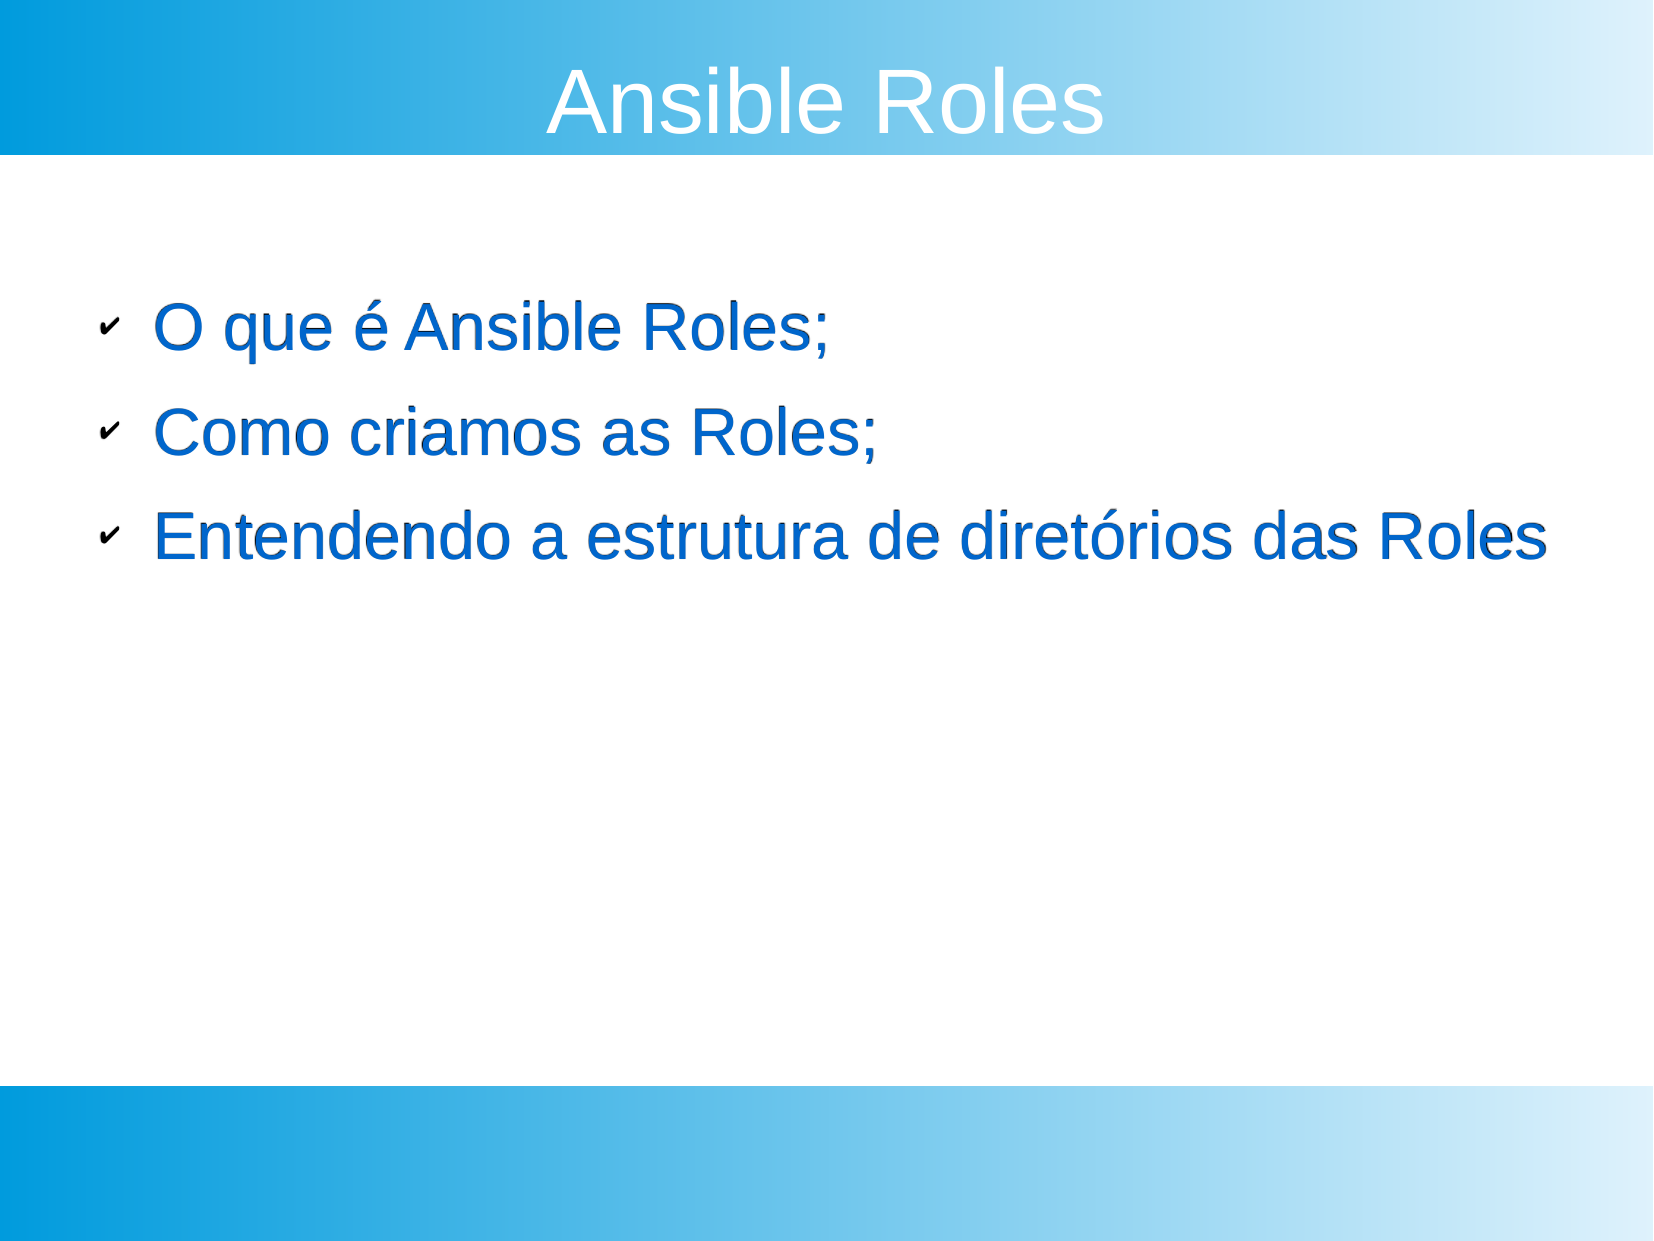

# Ansible Roles
O que é Ansible Roles;
Como criamos as Roles;
Entendendo a estrutura de diretórios das Roles